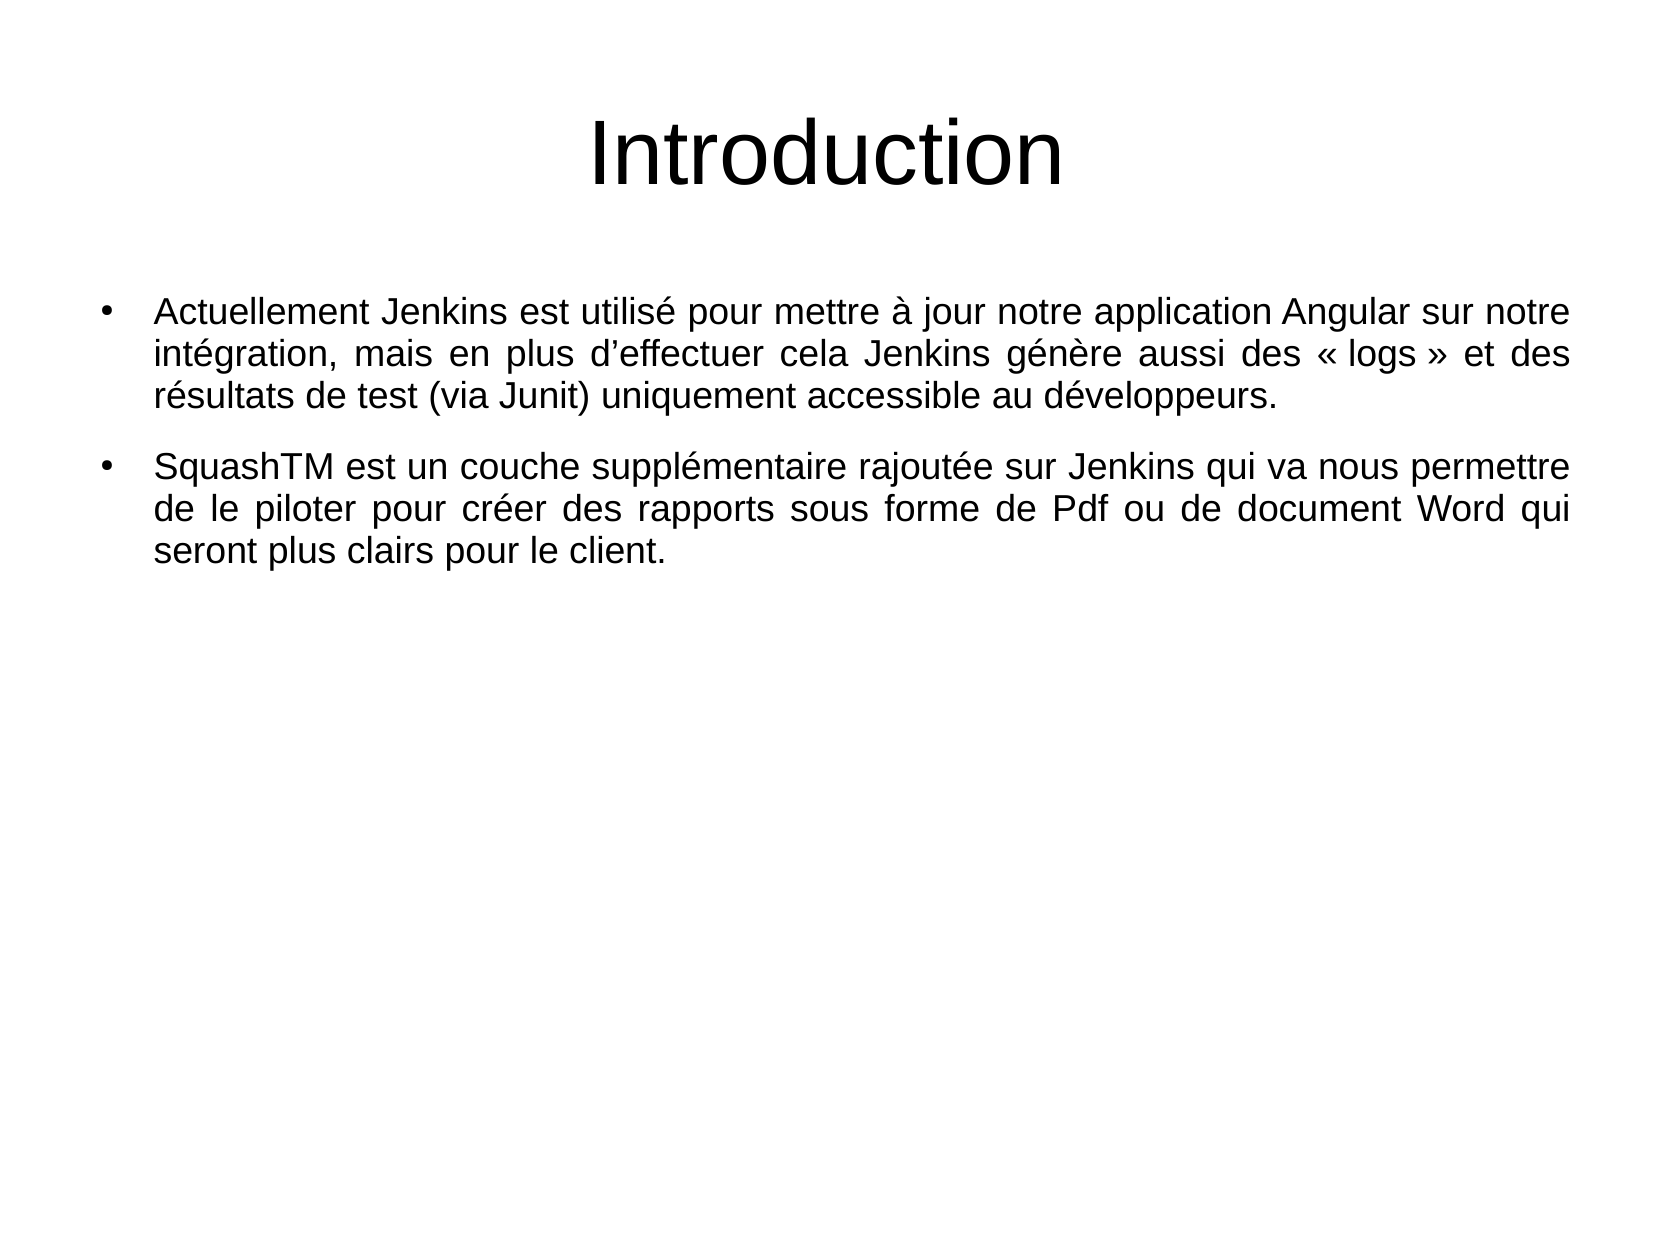

# Introduction
Actuellement Jenkins est utilisé pour mettre à jour notre application Angular sur notre intégration, mais en plus d’effectuer cela Jenkins génère aussi des « logs » et des résultats de test (via Junit) uniquement accessible au développeurs.
SquashTM est un couche supplémentaire rajoutée sur Jenkins qui va nous permettre de le piloter pour créer des rapports sous forme de Pdf ou de document Word qui seront plus clairs pour le client.